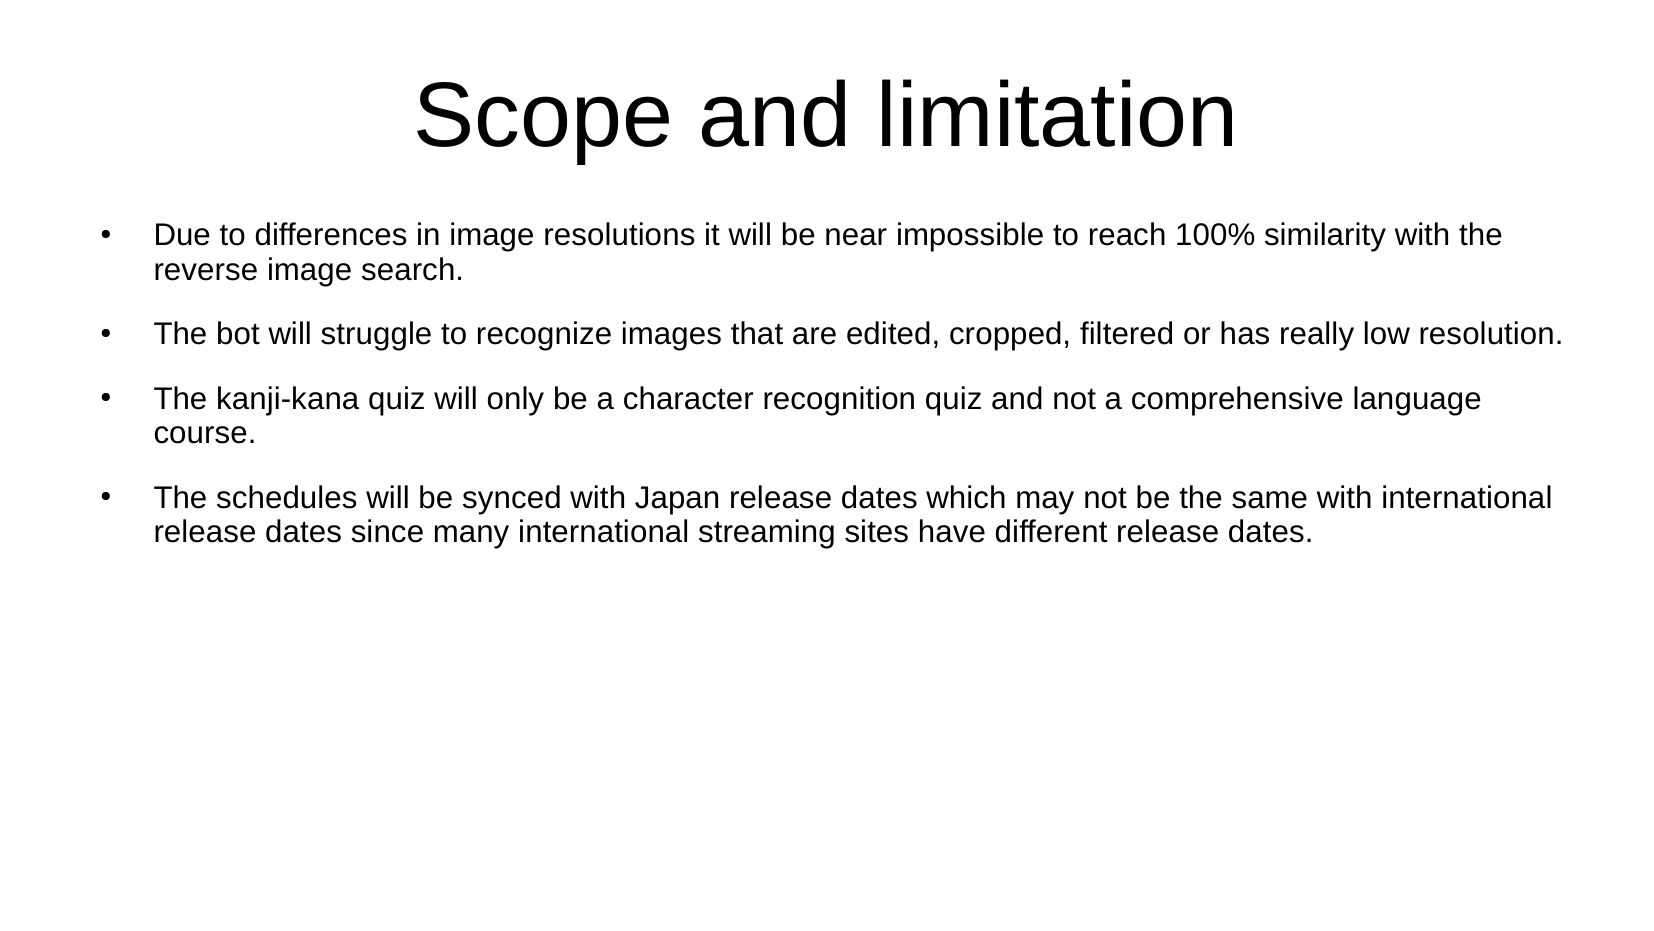

# Scope and limitation
Due to differences in image resolutions it will be near impossible to reach 100% similarity with the reverse image search.
The bot will struggle to recognize images that are edited, cropped, filtered or has really low resolution.
The kanji-kana quiz will only be a character recognition quiz and not a comprehensive language course.
The schedules will be synced with Japan release dates which may not be the same with international release dates since many international streaming sites have different release dates.